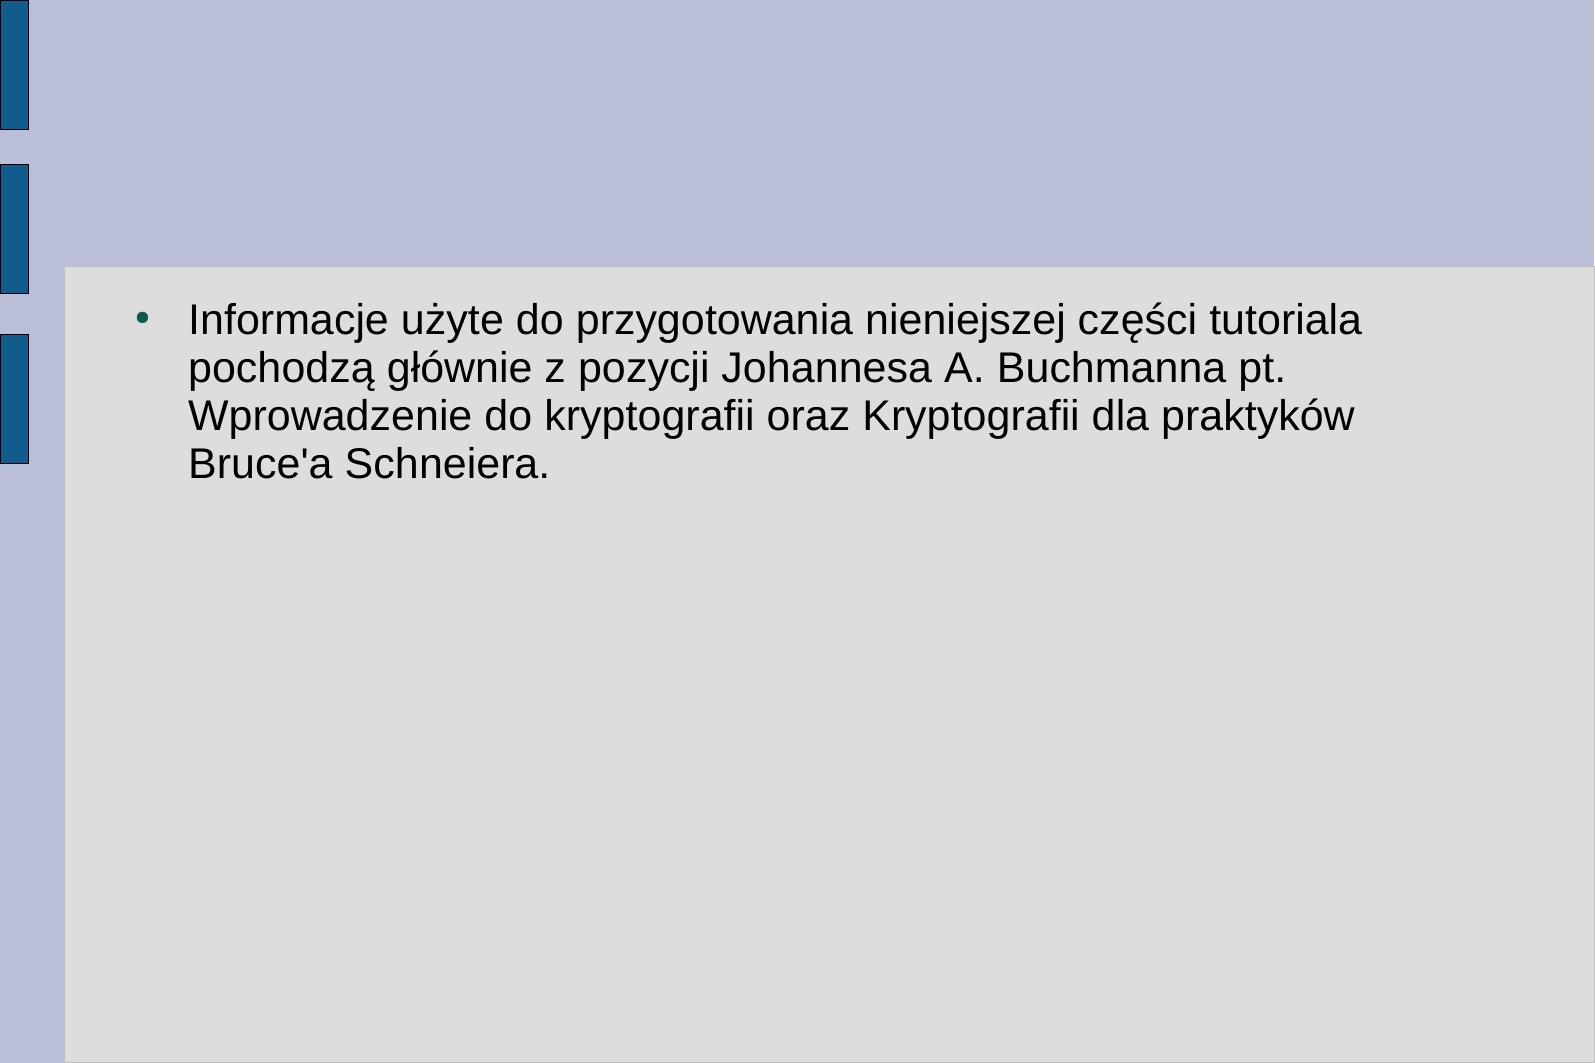

#
Informacje użyte do przygotowania nieniejszej części tutoriala pochodzą głównie z pozycji Johannesa A. Buchmanna pt. Wprowadzenie do kryptografii oraz Kryptografii dla praktyków Bruce'a Schneiera.